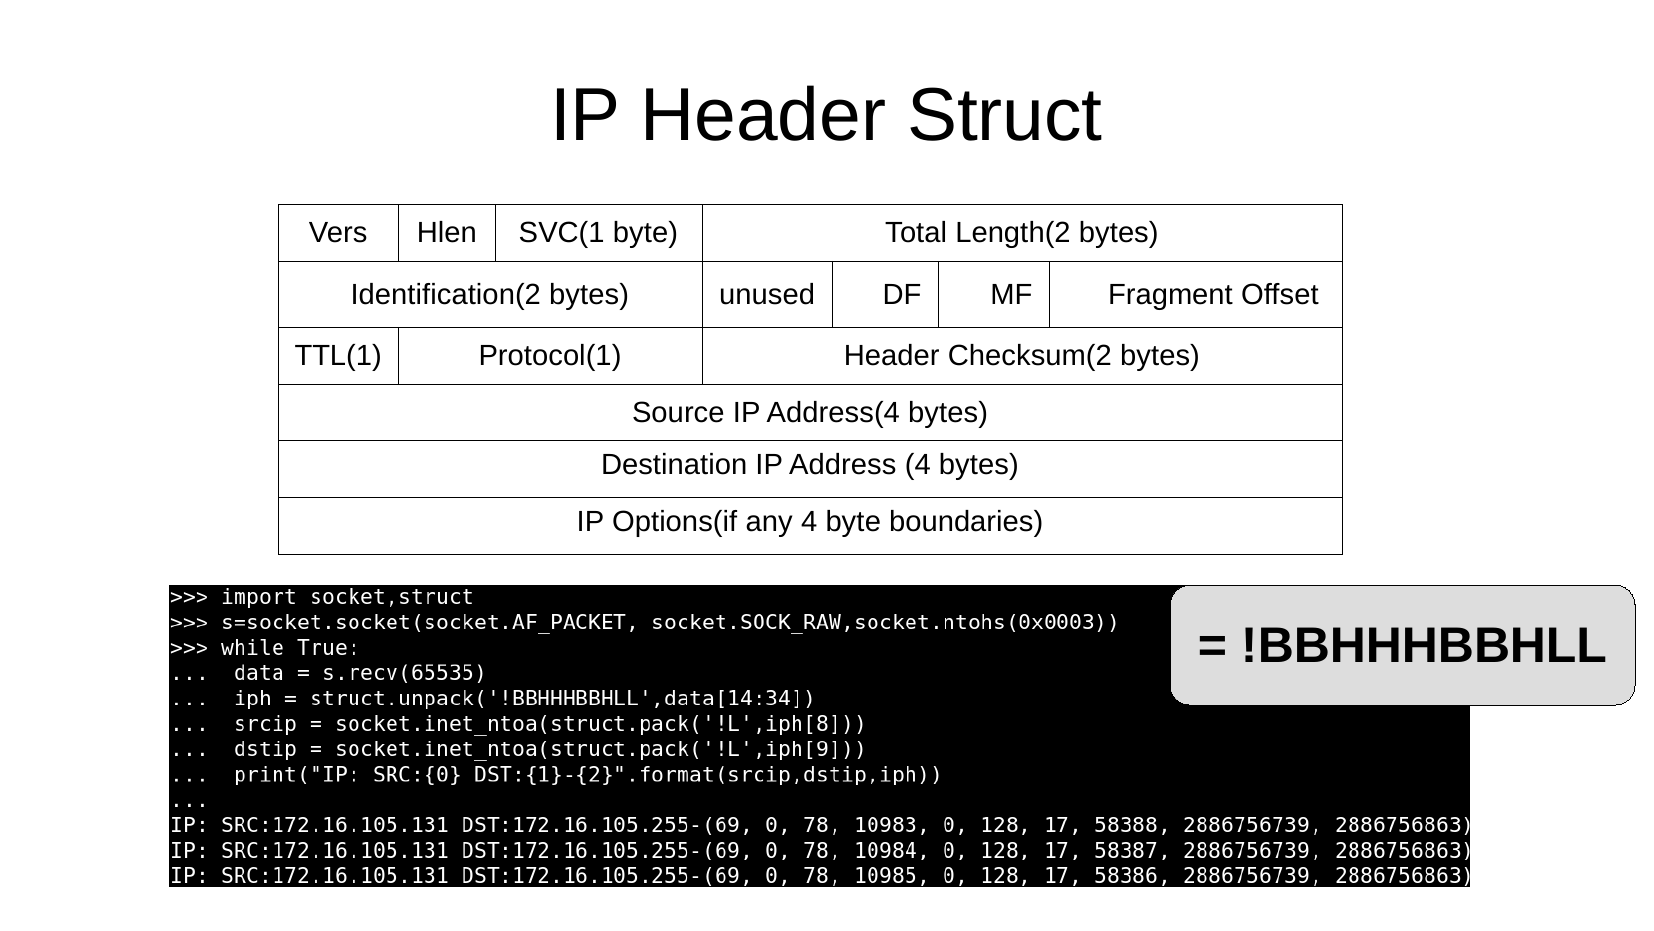

# IP Header Struct
| Vers | Hlen | SVC(1 byte) | Total Length(2 bytes) | | | |
| --- | --- | --- | --- | --- | --- | --- |
| Identification(2 bytes) | | | unused | DF | MF | Fragment Offset |
| TTL(1) | Protocol(1) | | Header Checksum(2 bytes) | | | |
| Source IP Address(4 bytes) | | | | | | |
| Destination IP Address (4 bytes) | | | | | | |
| IP Options(if any 4 byte boundaries) | | | | | | |
= !BBHHHBBHLL